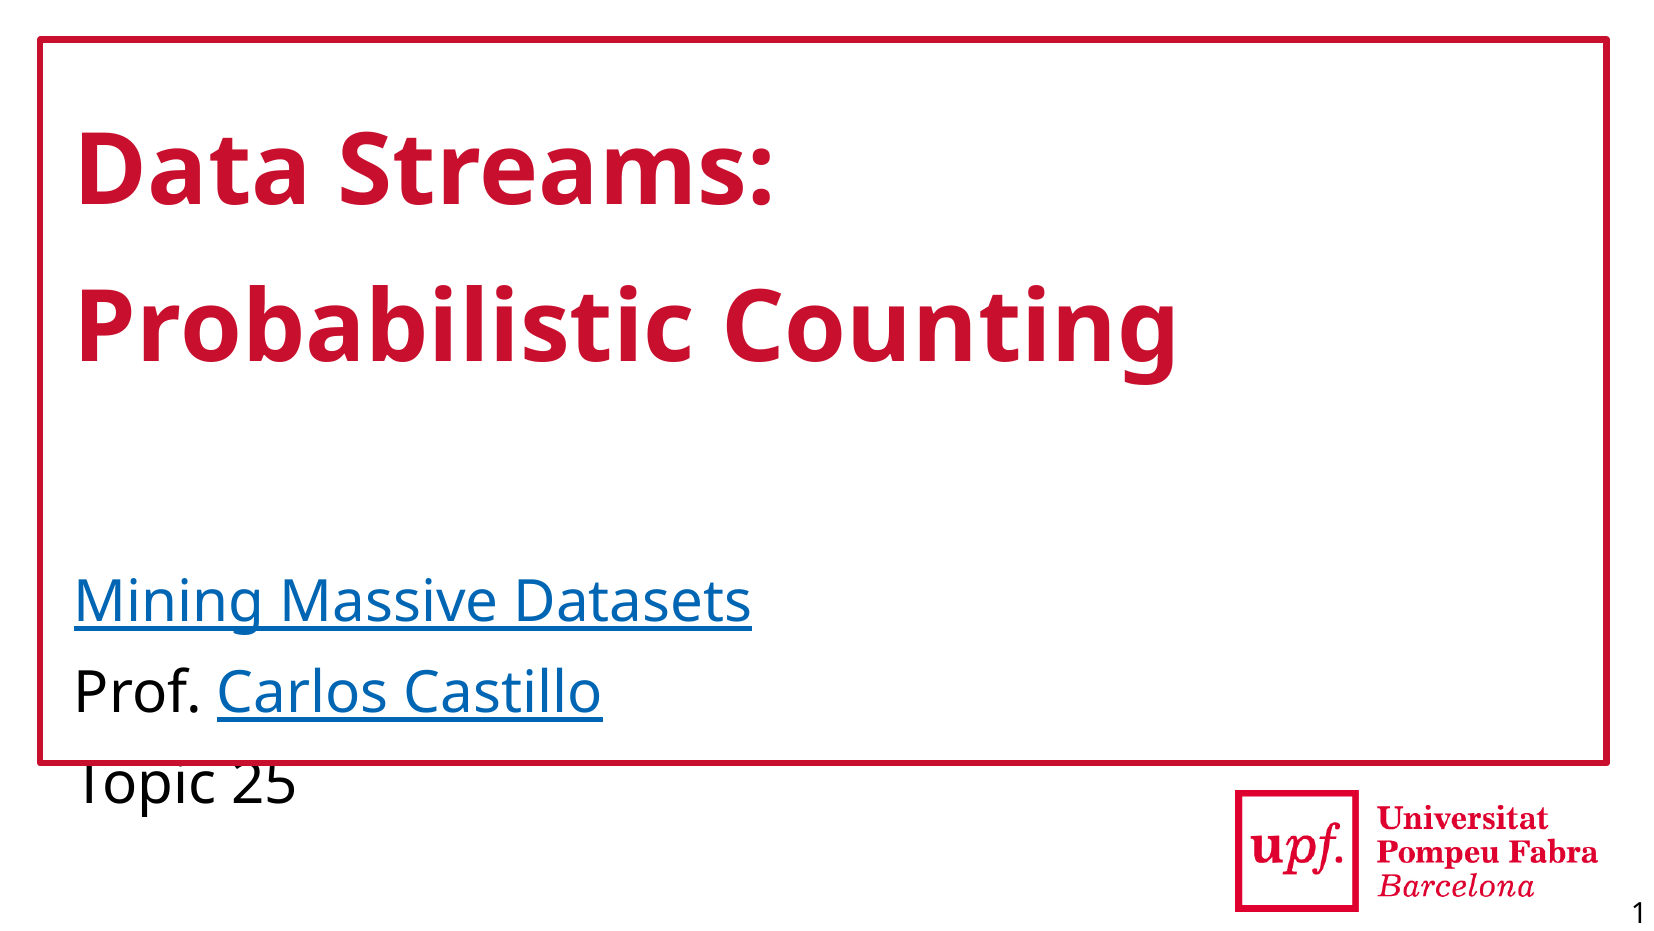

Data Streams:
Probabilistic Counting
Mining Massive Datasets
Prof. Carlos Castillo
Topic 25
1